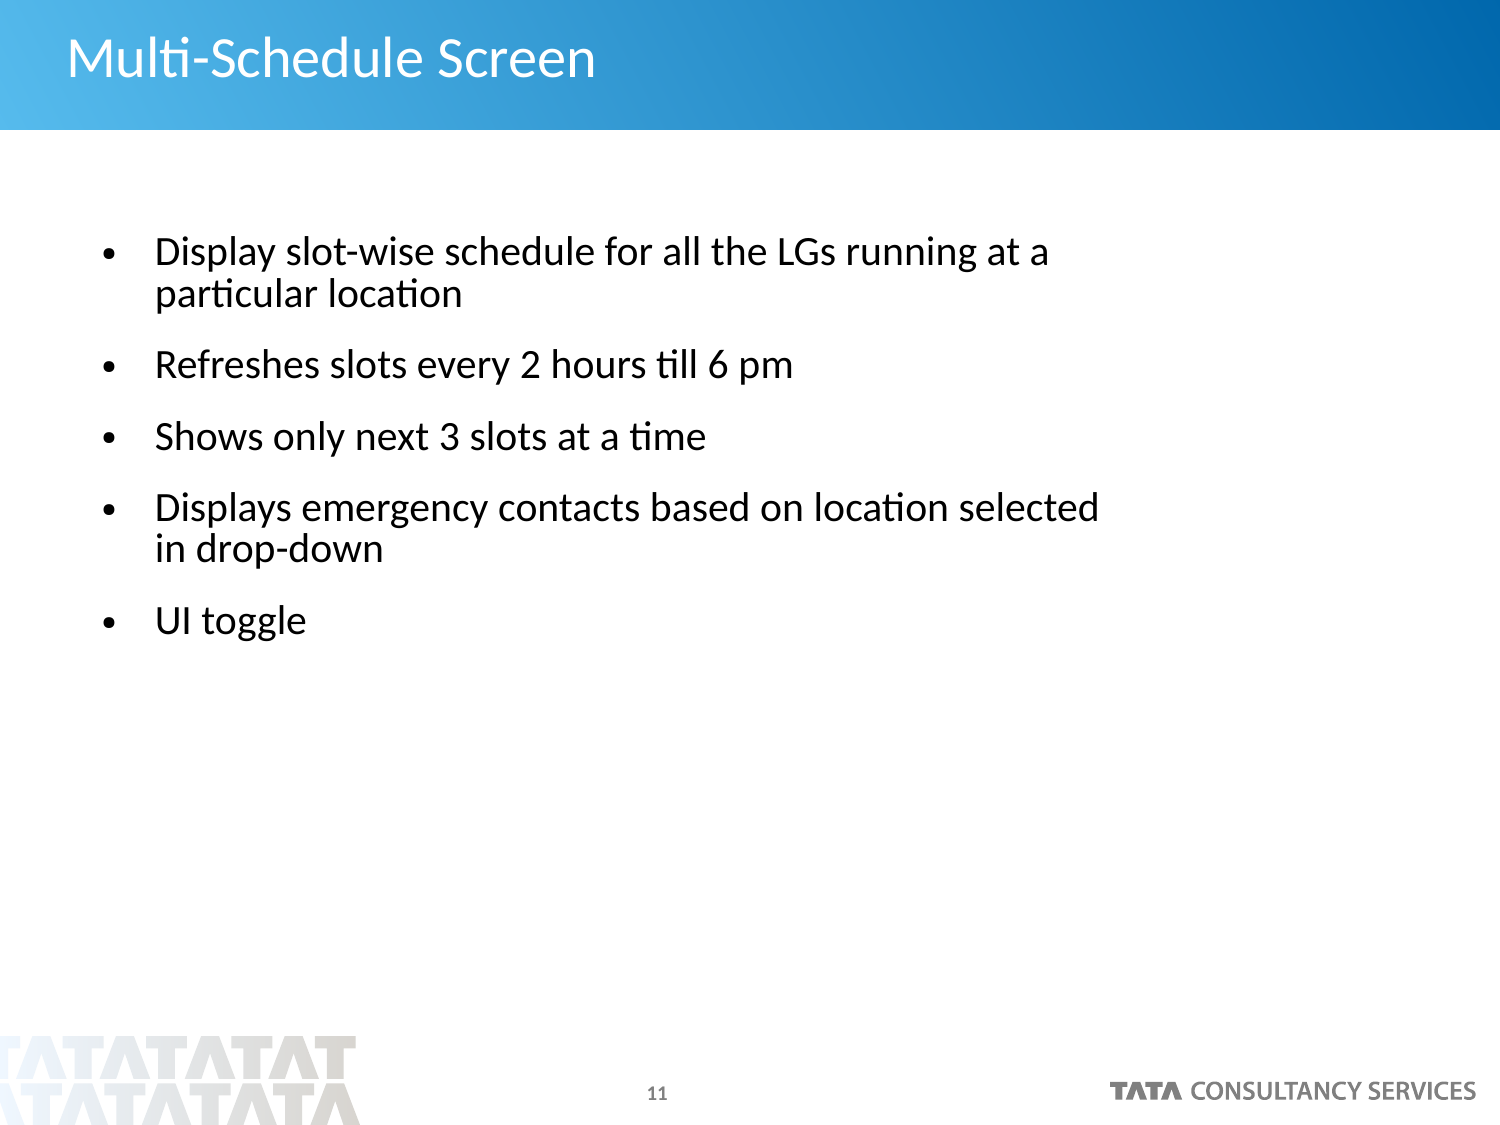

# Multi-Schedule Screen
Display slot-wise schedule for all the LGs running at a particular location
Refreshes slots every 2 hours till 6 pm
Shows only next 3 slots at a time
Displays emergency contacts based on location selected in drop-down
UI toggle